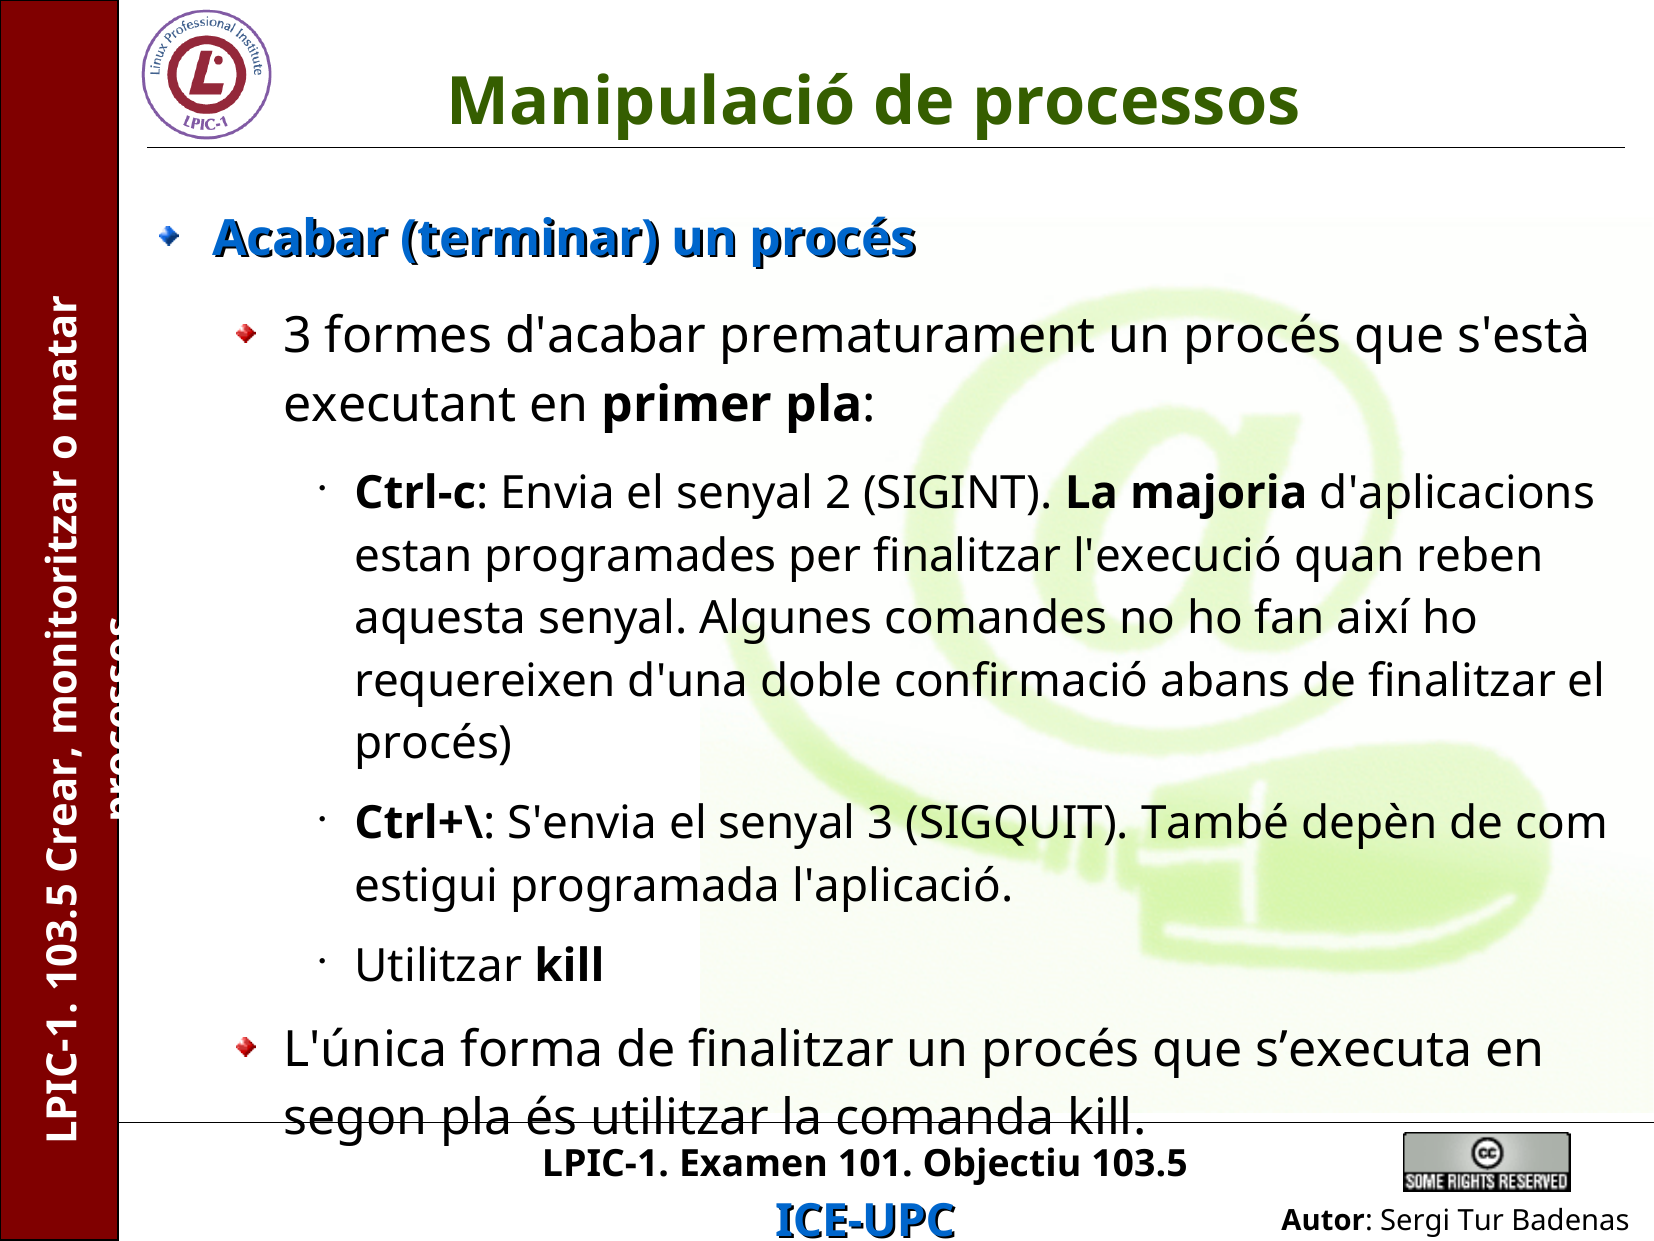

# Manipulació de processos
Acabar (terminar) un procés
3 formes d'acabar prematurament un procés que s'està executant en primer pla:
Ctrl-c: Envia el senyal 2 (SIGINT). La majoria d'aplicacions estan programades per finalitzar l'execució quan reben aquesta senyal. Algunes comandes no ho fan així ho requereixen d'una doble confirmació abans de finalitzar el procés)
Ctrl+\: S'envia el senyal 3 (SIGQUIT). També depèn de com estigui programada l'aplicació.
Utilitzar kill
L'única forma de finalitzar un procés que s’executa en segon pla és utilitzar la comanda kill.